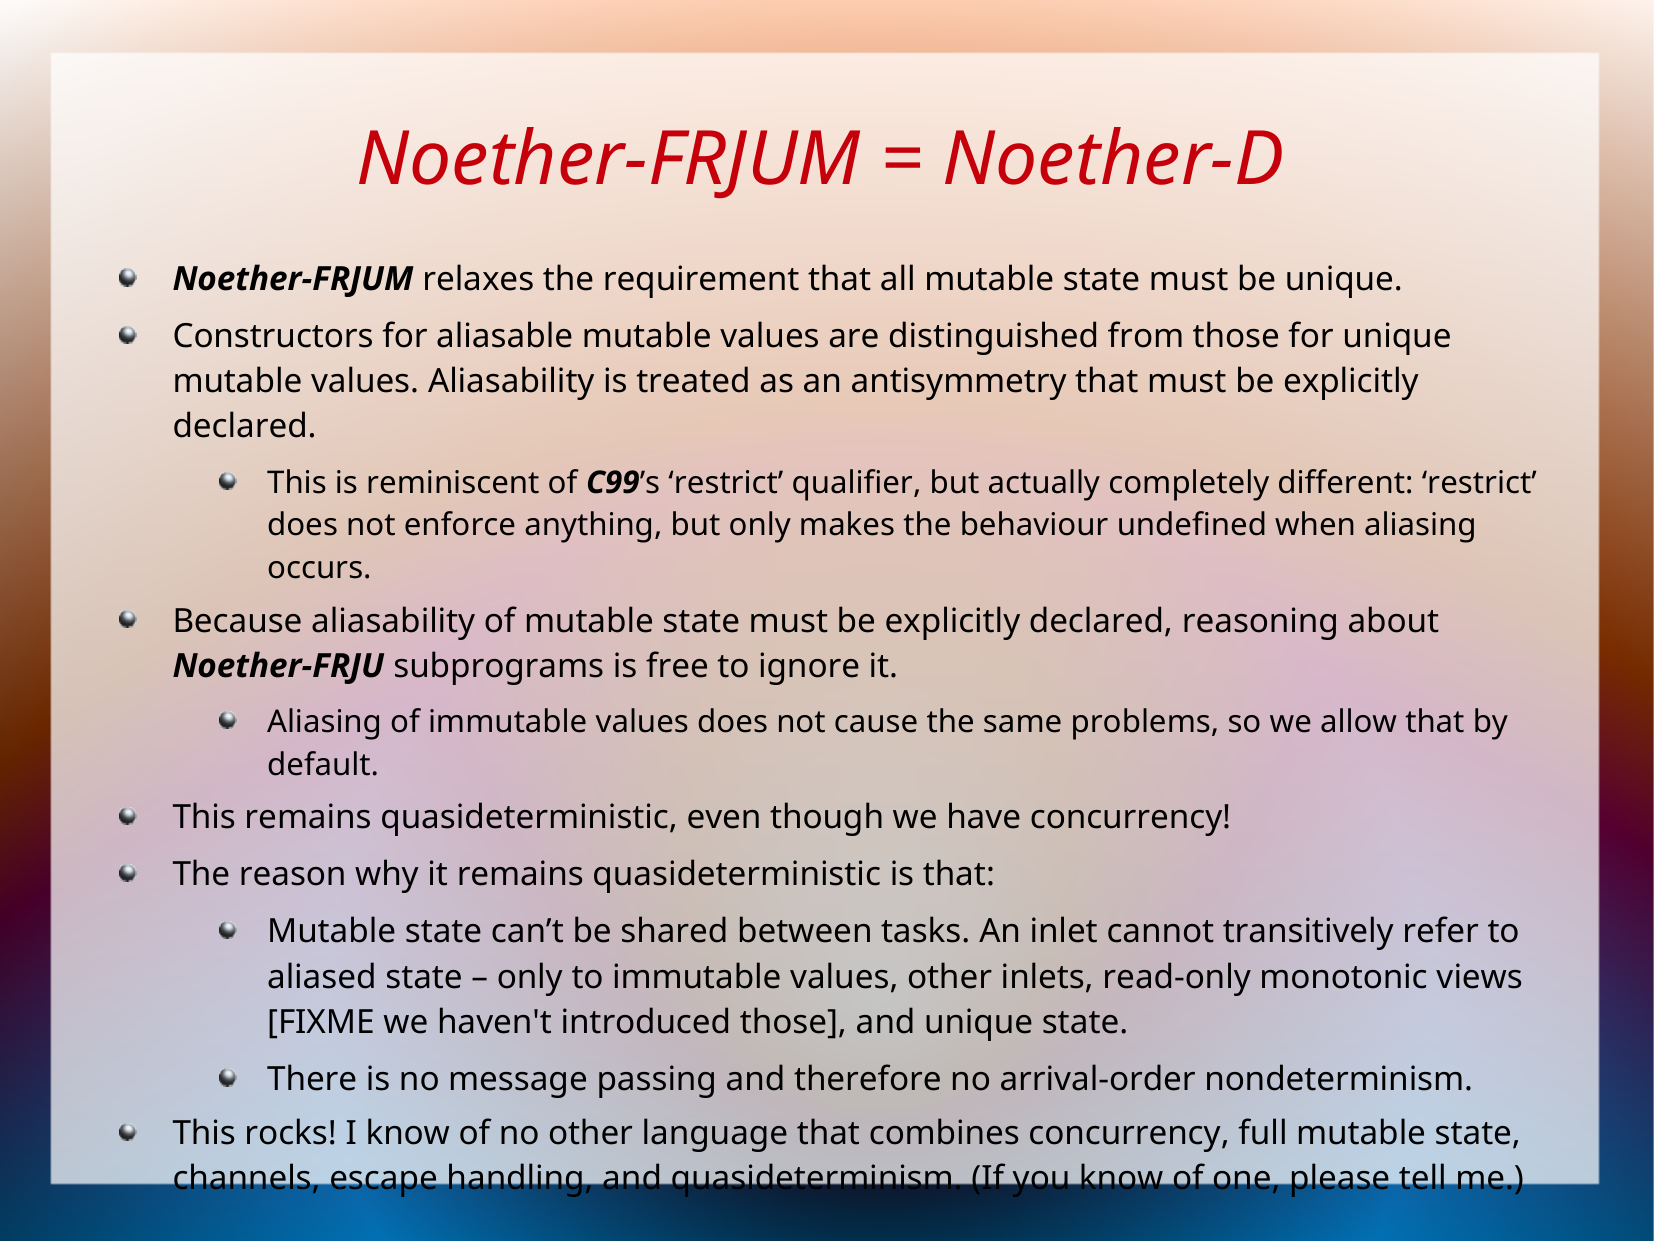

# Noether-FRJUM = Noether-D
Noether-FRJUM relaxes the requirement that all mutable state must be unique.
Constructors for aliasable mutable values are distinguished from those for unique mutable values. Aliasability is treated as an antisymmetry that must be explicitly declared.
This is reminiscent of C99’s ‘restrict’ qualifier, but actually completely different: ‘restrict’ does not enforce anything, but only makes the behaviour undefined when aliasing occurs.
Because aliasability of mutable state must be explicitly declared, reasoning about Noether-FRJU subprograms is free to ignore it.
Aliasing of immutable values does not cause the same problems, so we allow that by default.
This remains quasideterministic, even though we have concurrency!
The reason why it remains quasideterministic is that:
Mutable state can’t be shared between tasks. An inlet cannot transitively refer to aliased state – only to immutable values, other inlets, read-only monotonic views [FIXME we haven't introduced those], and unique state.
There is no message passing and therefore no arrival-order nondeterminism.
This rocks! I know of no other language that combines concurrency, full mutable state, channels, escape handling, and quasideterminism. (If you know of one, please tell me.)